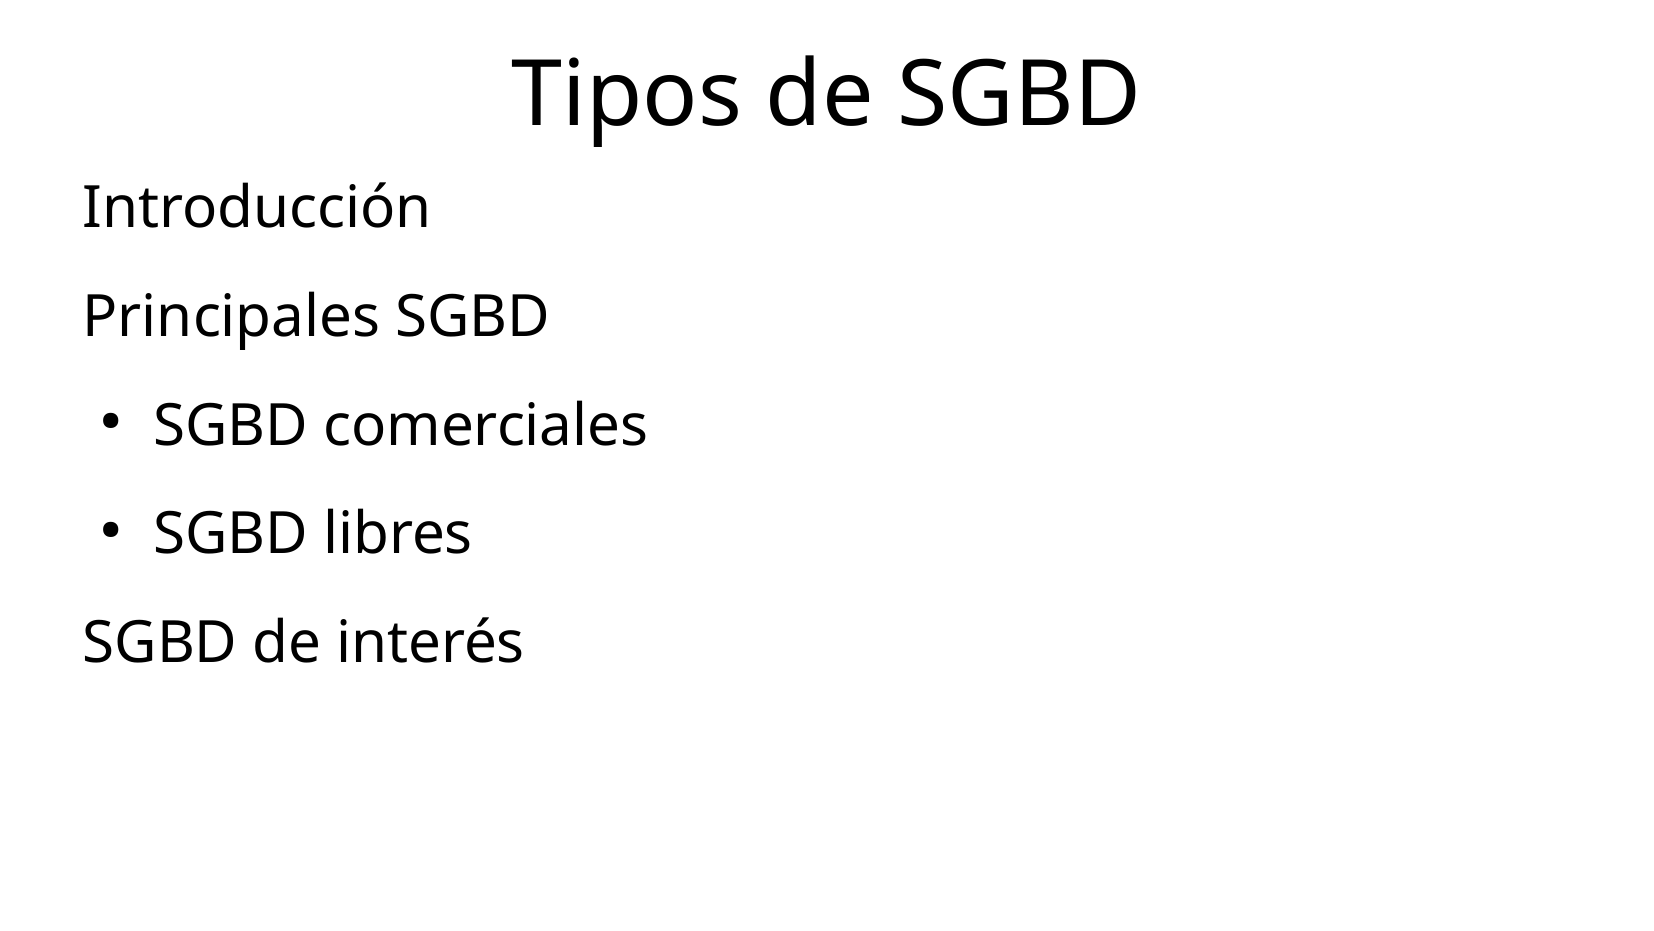

# Tipos de SGBD
Introducción
Principales SGBD
SGBD comerciales
SGBD libres
SGBD de interés